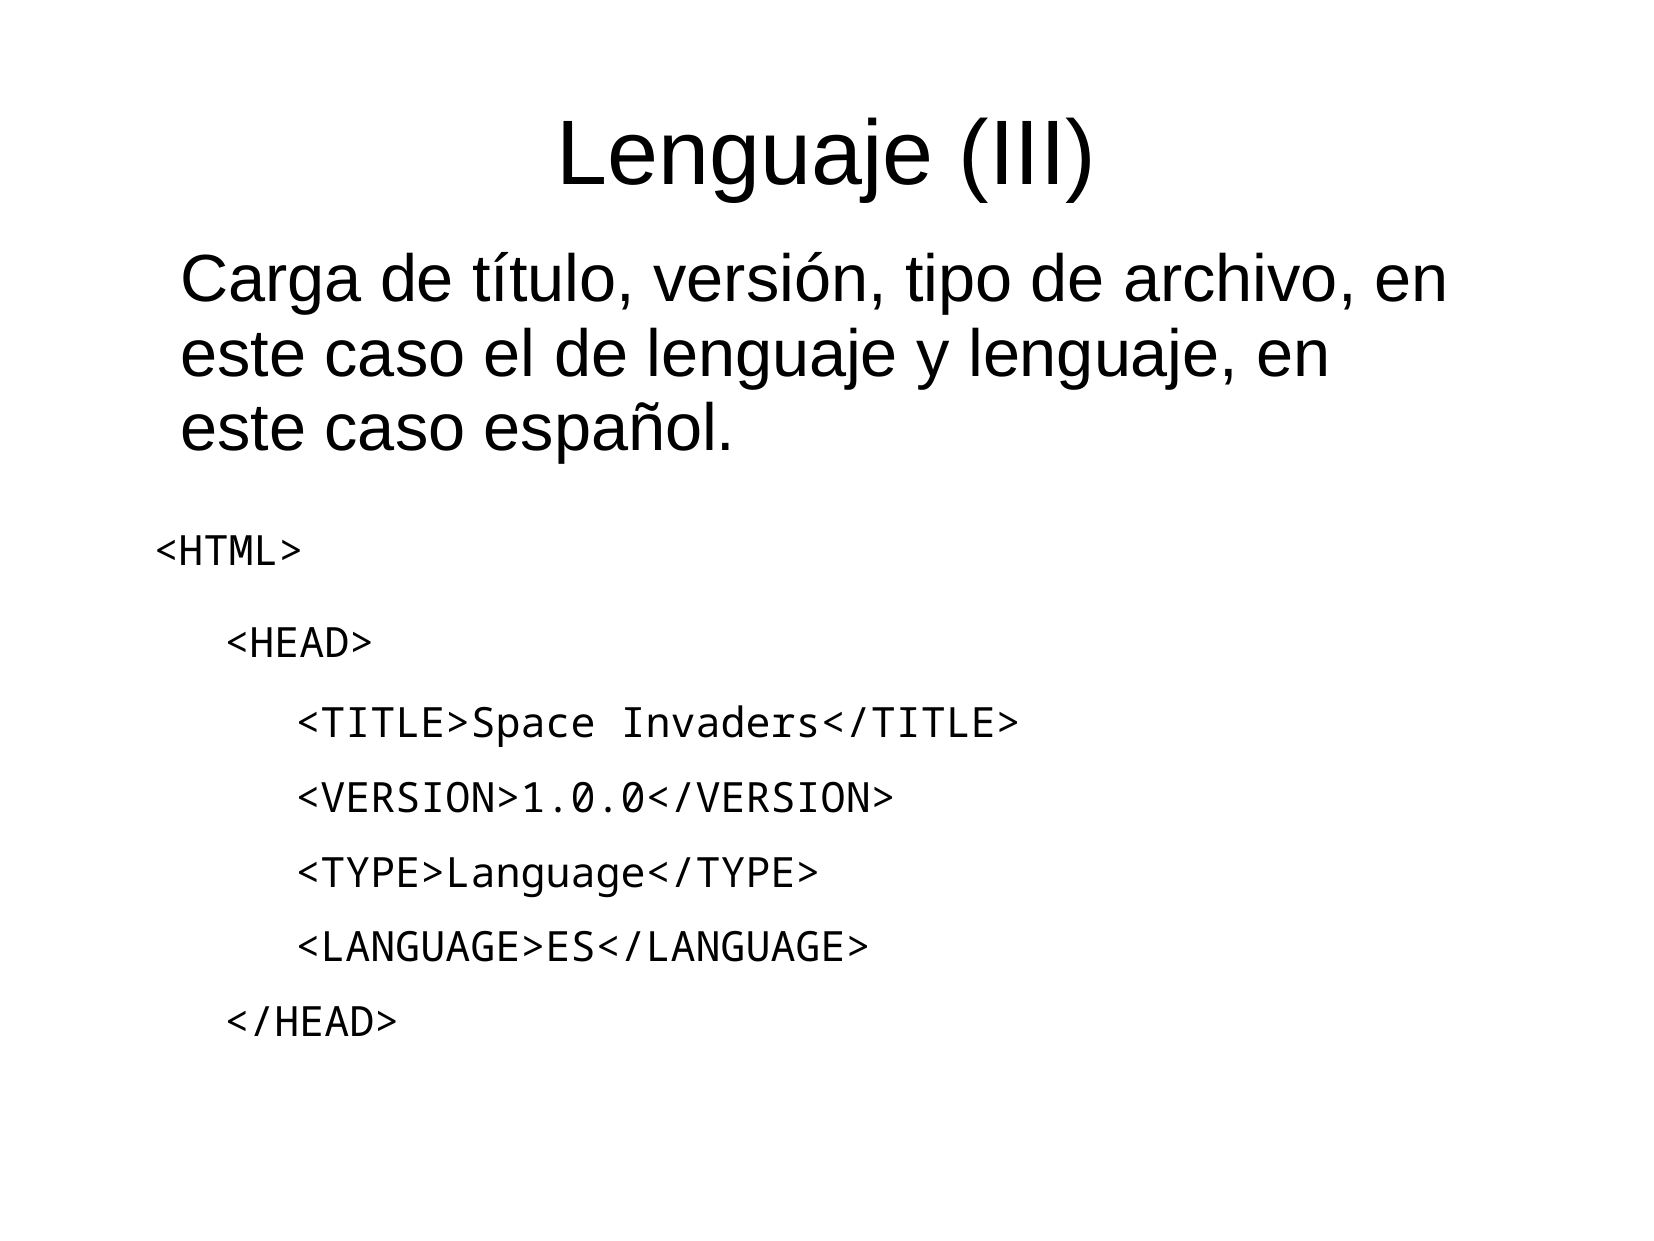

# Lenguaje (III)
Carga de título, versión, tipo de archivo, en este caso el de lenguaje y lenguaje, en este caso español.
﻿<HTML>
<HEAD>
<TITLE>Space Invaders</TITLE>
<VERSION>1.0.0</VERSION>
<TYPE>Language</TYPE>
<LANGUAGE>ES</LANGUAGE>
</HEAD>